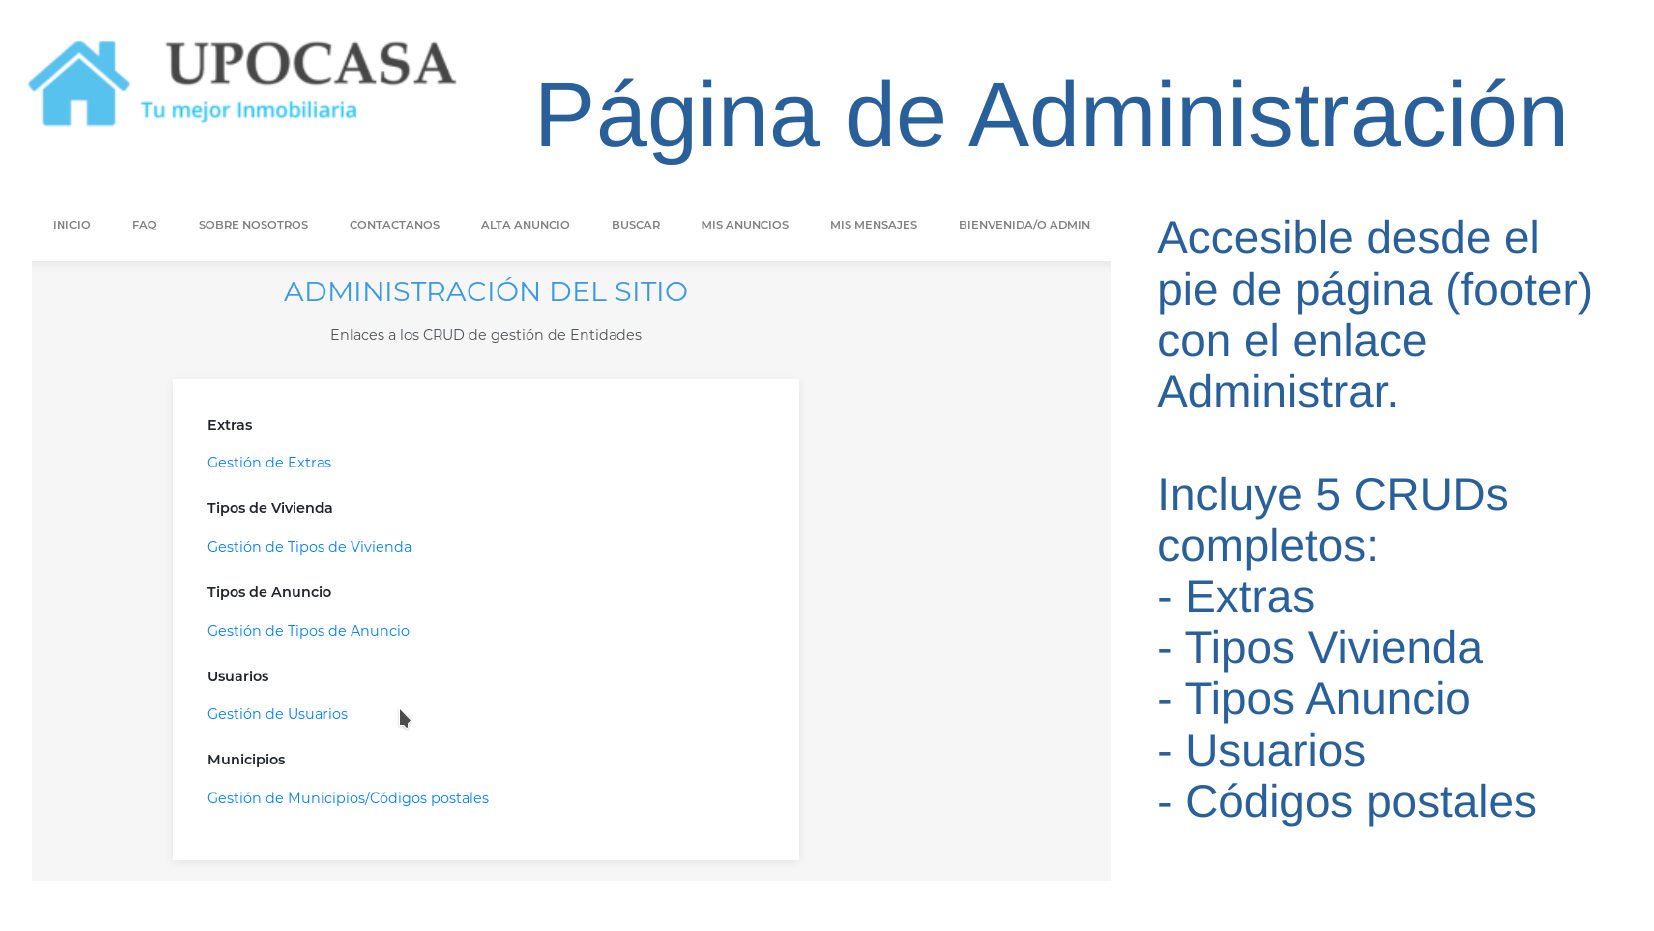

# Página de Administración
Accesible desde el pie de página (footer) con el enlace Administrar.
Incluye 5 CRUDs completos:
- Extras
- Tipos Vivienda
- Tipos Anuncio
- Usuarios
- Códigos postales